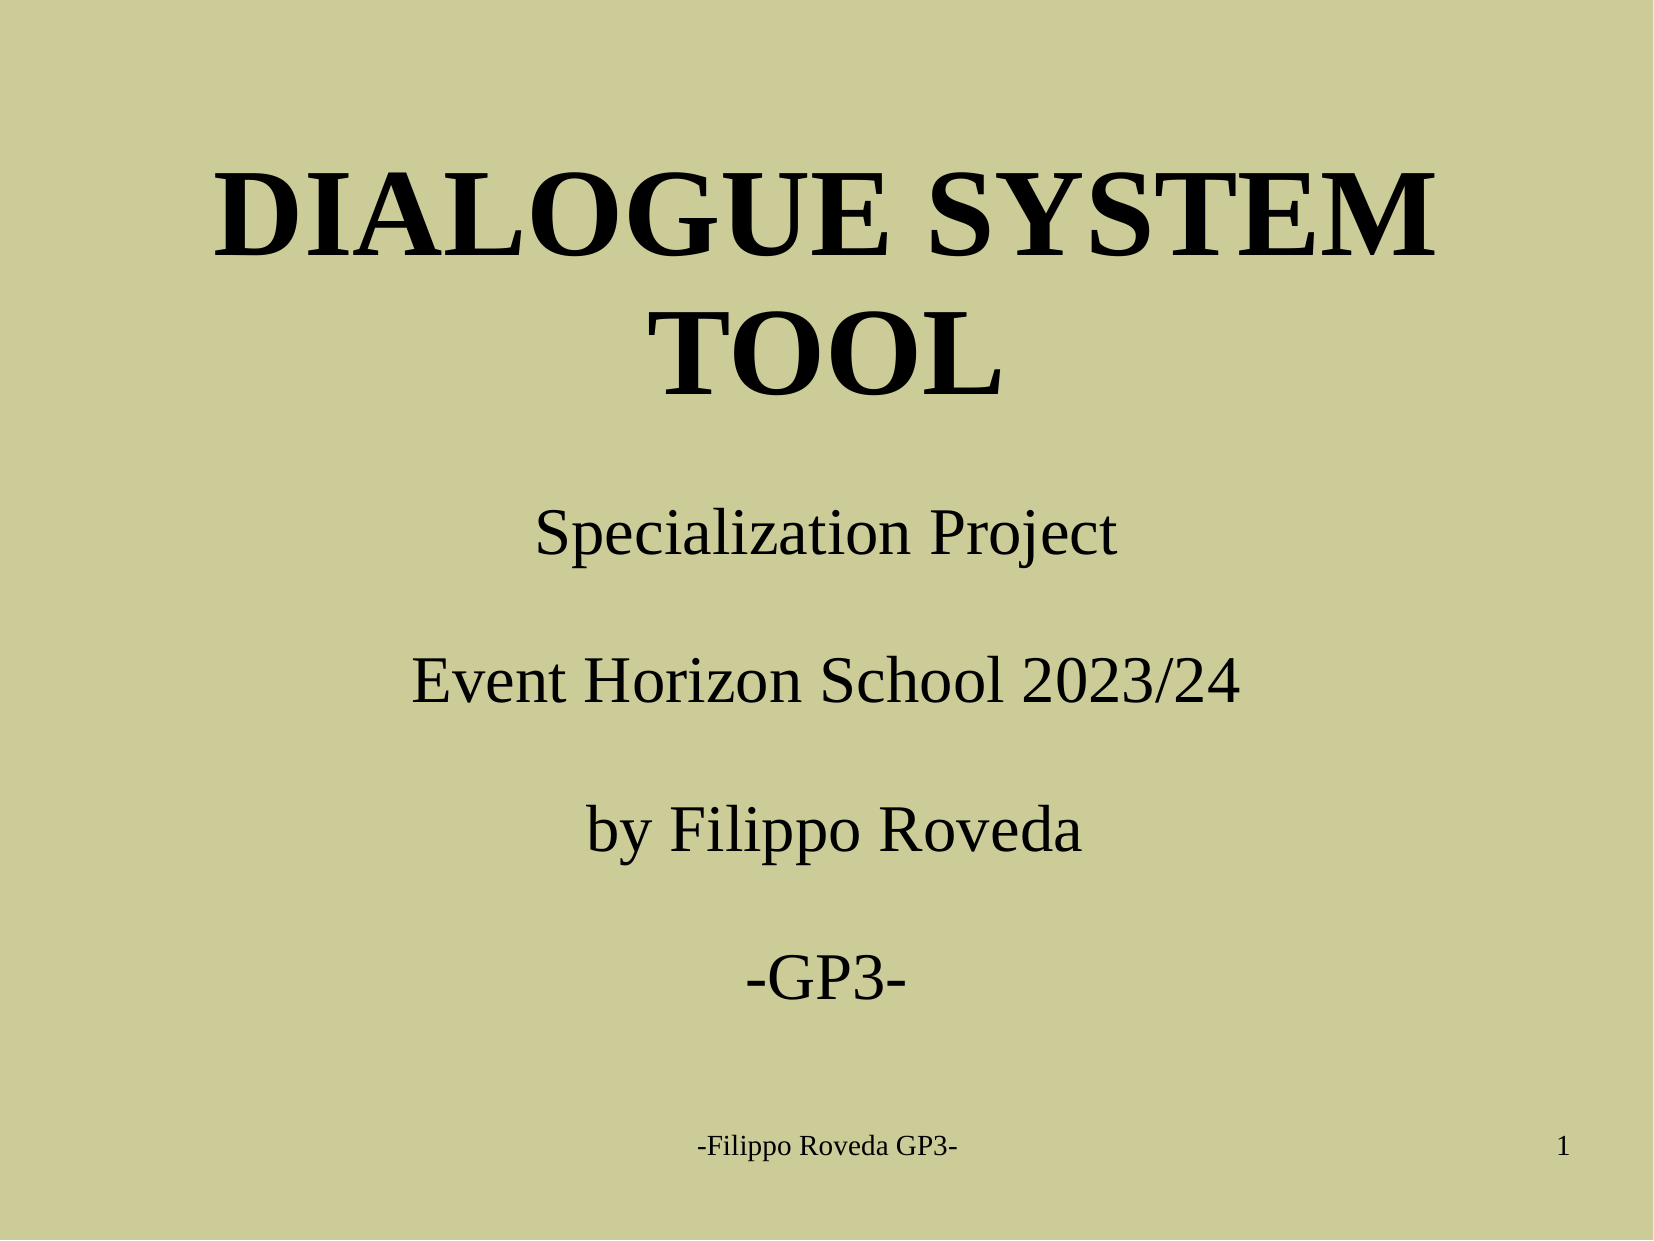

# DIALOGUE SYSTEM TOOL
Specialization Project
Event Horizon School 2023/24
 by Filippo Roveda
-GP3-
-Filippo Roveda GP3-
1